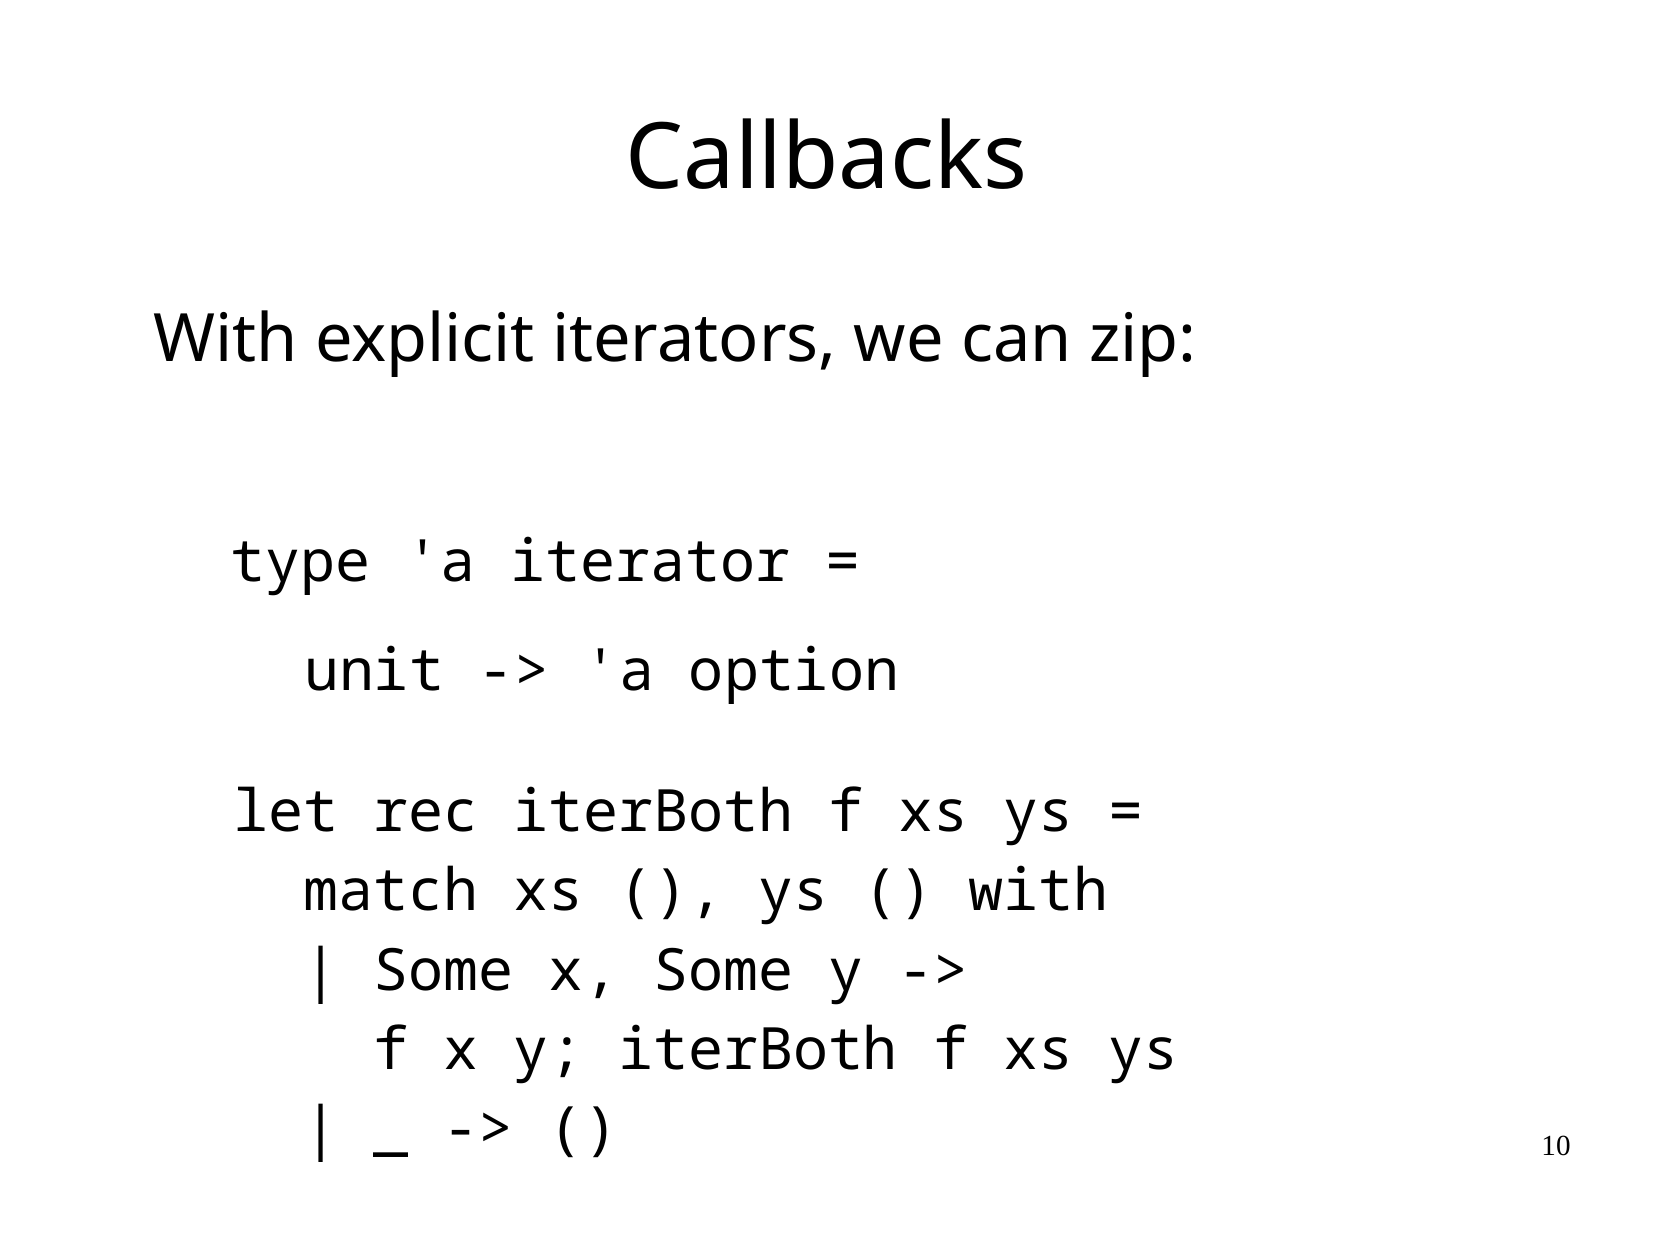

# Callbacks
With explicit iterators, we can zip:
		type 'a iterator =
 			unit -> 'a option
let rec iterBoth f xs ys =
 match xs (), ys () with
 | Some x, Some y ->
 f x y; iterBoth f xs ys
 | _ -> ()
10